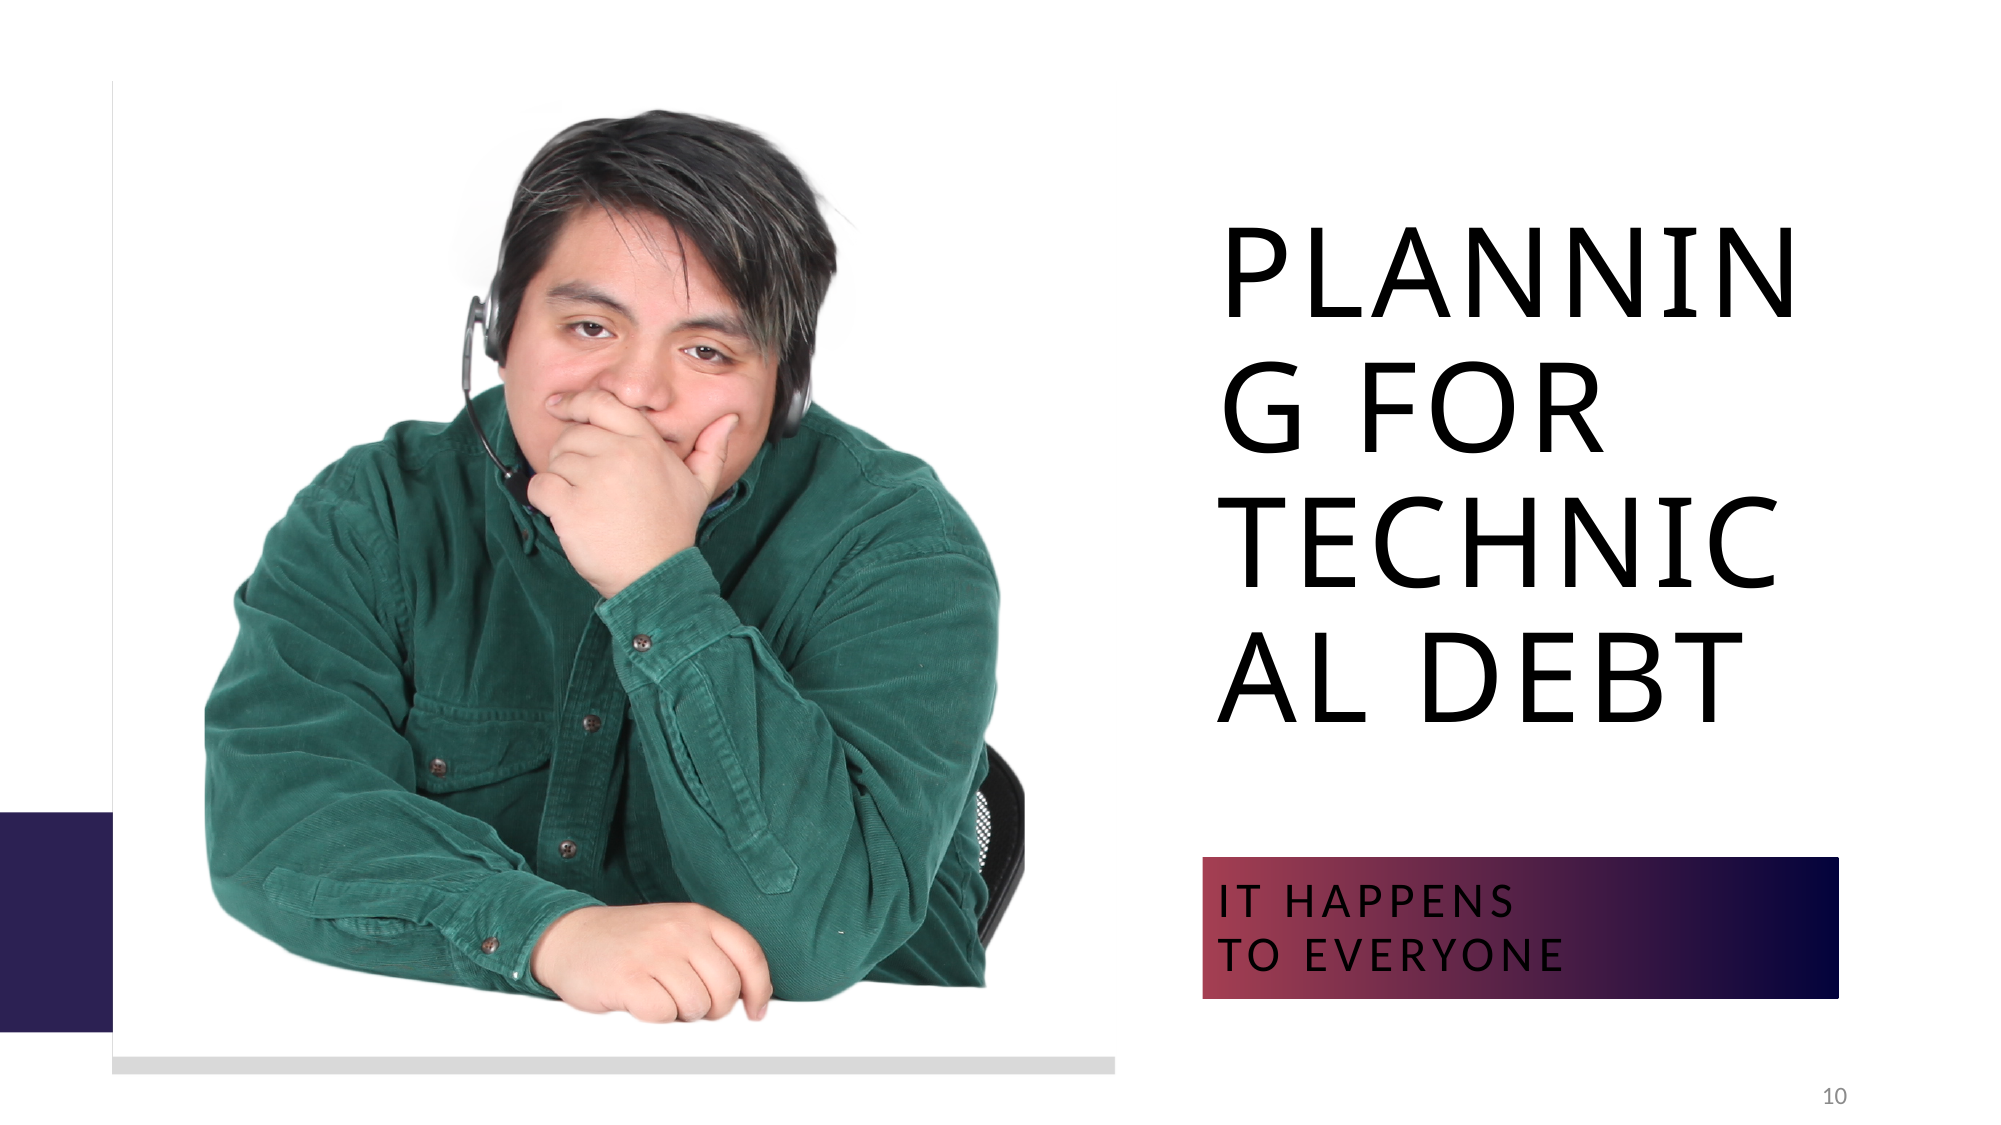

# Planning for technical debt
It happens
to everyone